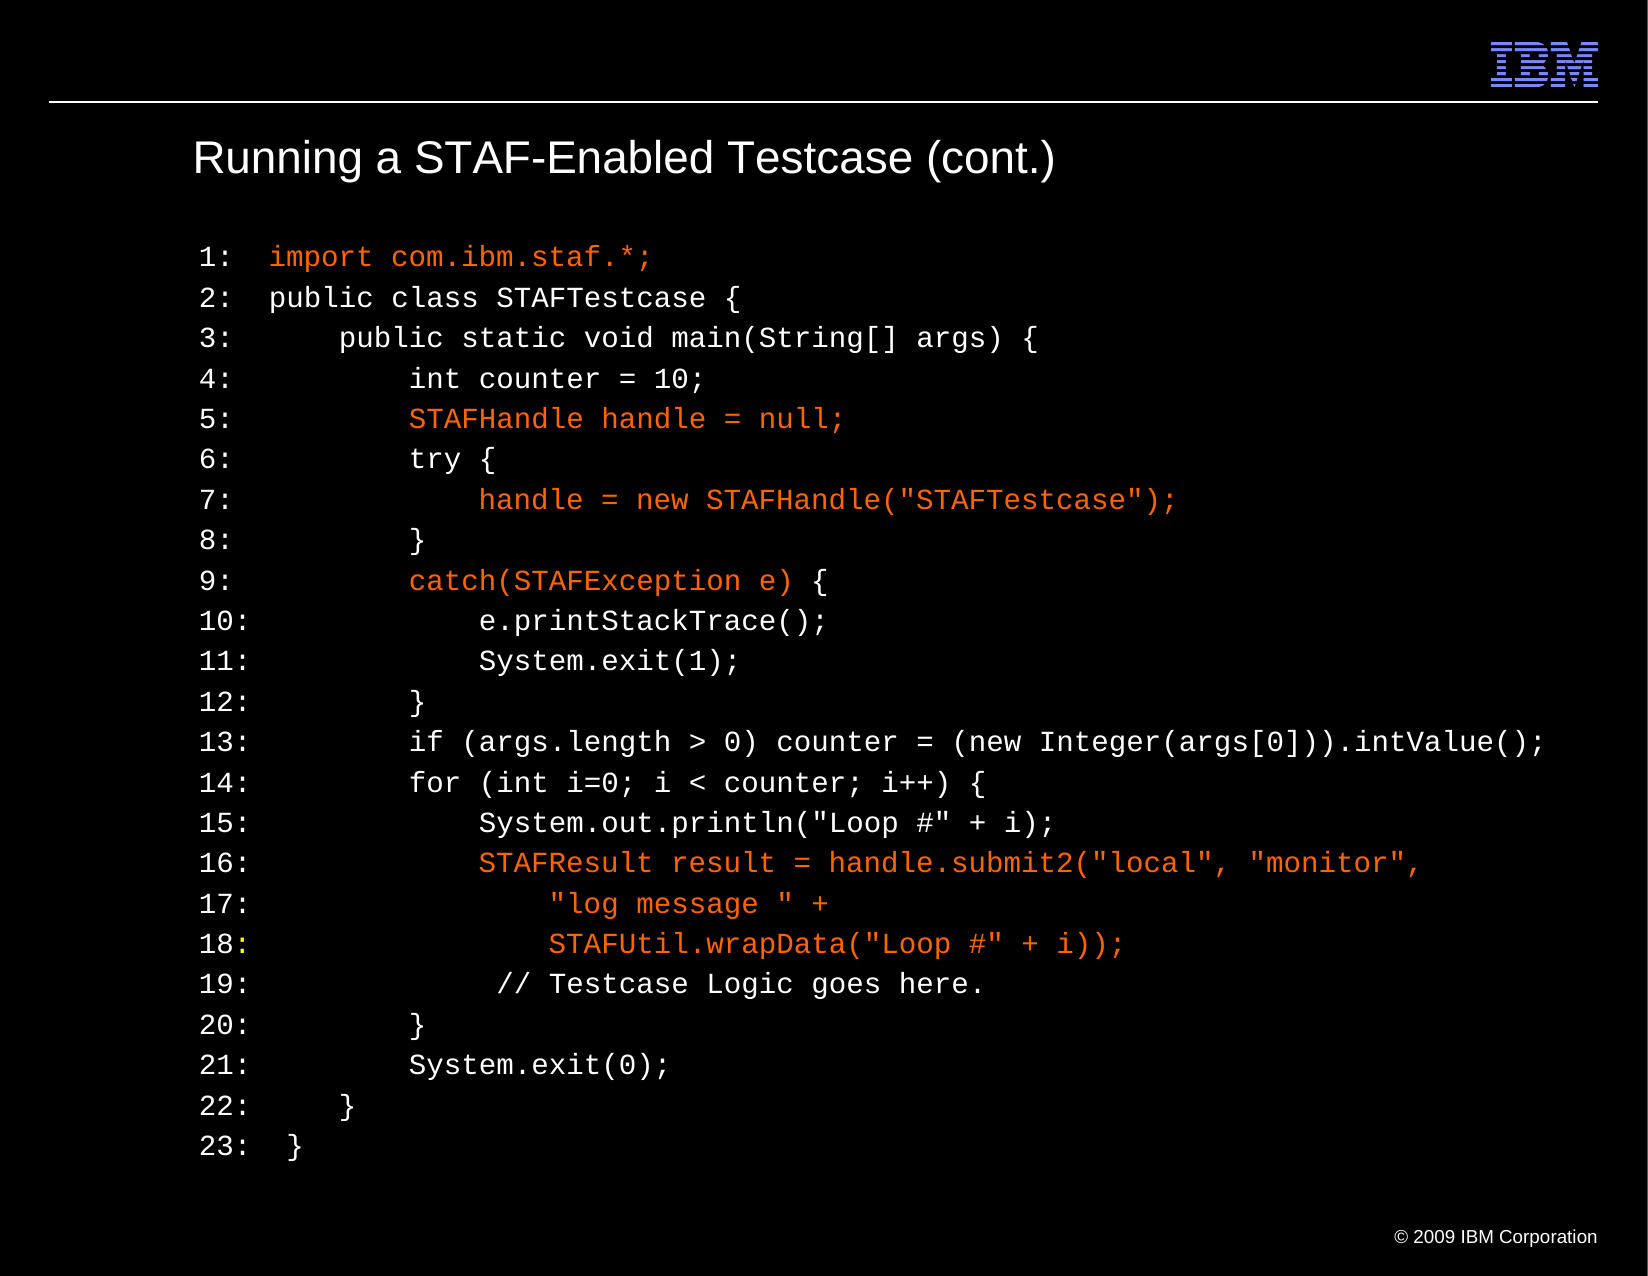

# Running a STAF-Enabled Testcase (cont.)
1: import com.ibm.staf.*;
2: public class STAFTestcase {
3: public static void main(String[] args) {
4: int counter = 10;
5: STAFHandle handle = null;
6: try {
7: handle = new STAFHandle("STAFTestcase");
8: }
9: catch(STAFException e) {
10: e.printStackTrace();
11: System.exit(1);
12: }
13: if (args.length > 0) counter = (new Integer(args[0])).intValue();
14: for (int i=0; i < counter; i++) {
15: System.out.println("Loop #" + i);
16: STAFResult result = handle.submit2("local", "monitor",
17: "log message " +
18: STAFUtil.wrapData("Loop #" + i));
19: // Testcase Logic goes here.
20: }
21: System.exit(0);
22: }
23: }